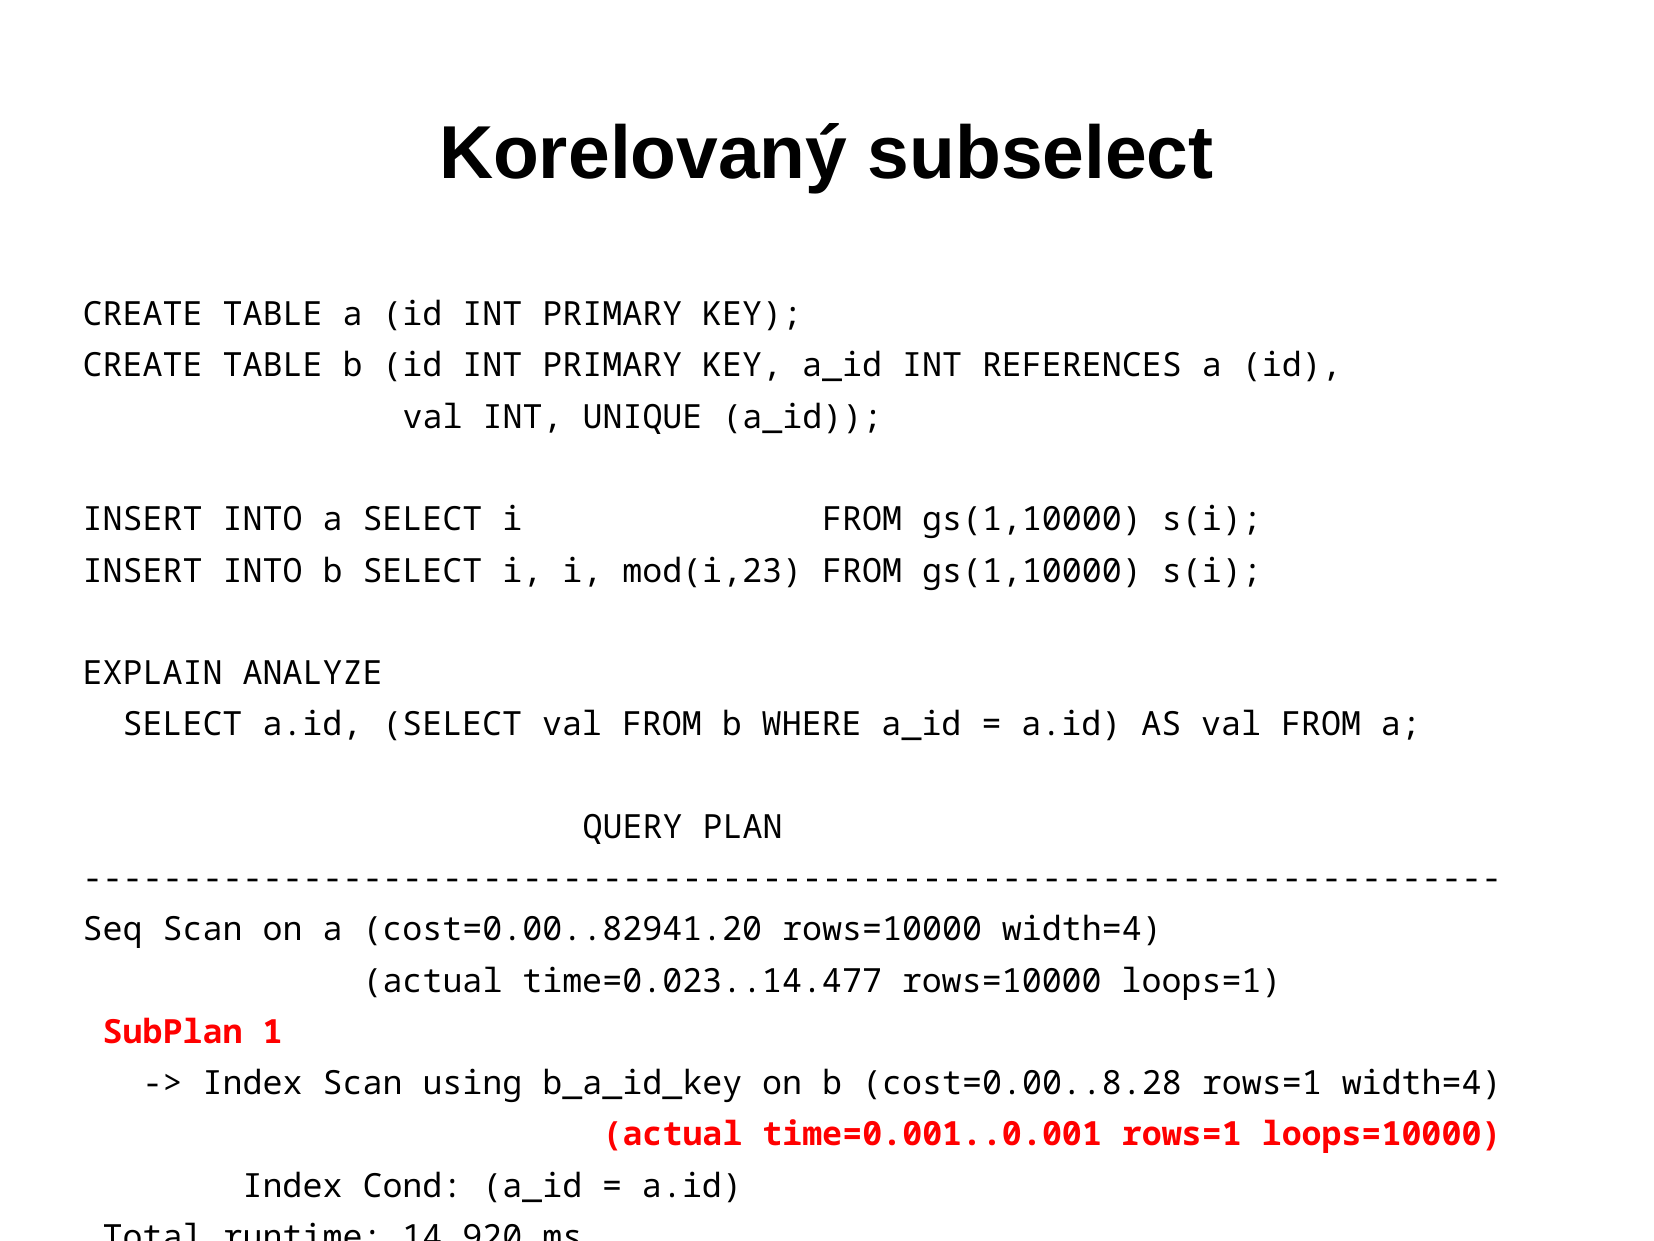

# Korelovaný subselect
CREATE TABLE a (id INT PRIMARY KEY);
CREATE TABLE b (id INT PRIMARY KEY, a_id INT REFERENCES a (id),
 val INT, UNIQUE (a_id));
INSERT INTO a SELECT i FROM gs(1,10000) s(i);
INSERT INTO b SELECT i, i, mod(i,23) FROM gs(1,10000) s(i);
EXPLAIN ANALYZE
 SELECT a.id, (SELECT val FROM b WHERE a_id = a.id) AS val FROM a;
 QUERY PLAN
-----------------------------------------------------------------------
Seq Scan on a (cost=0.00..82941.20 rows=10000 width=4)
 (actual time=0.023..14.477 rows=10000 loops=1)
 SubPlan 1
 -> Index Scan using b_a_id_key on b (cost=0.00..8.28 rows=1 width=4)
 (actual time=0.001..0.001 rows=1 loops=10000)
 Index Cond: (a_id = a.id)
 Total runtime: 14.920 ms
(5 rows)
SubPlan kroky jsou prováděny opakovaně (pro každý řádek skenu)